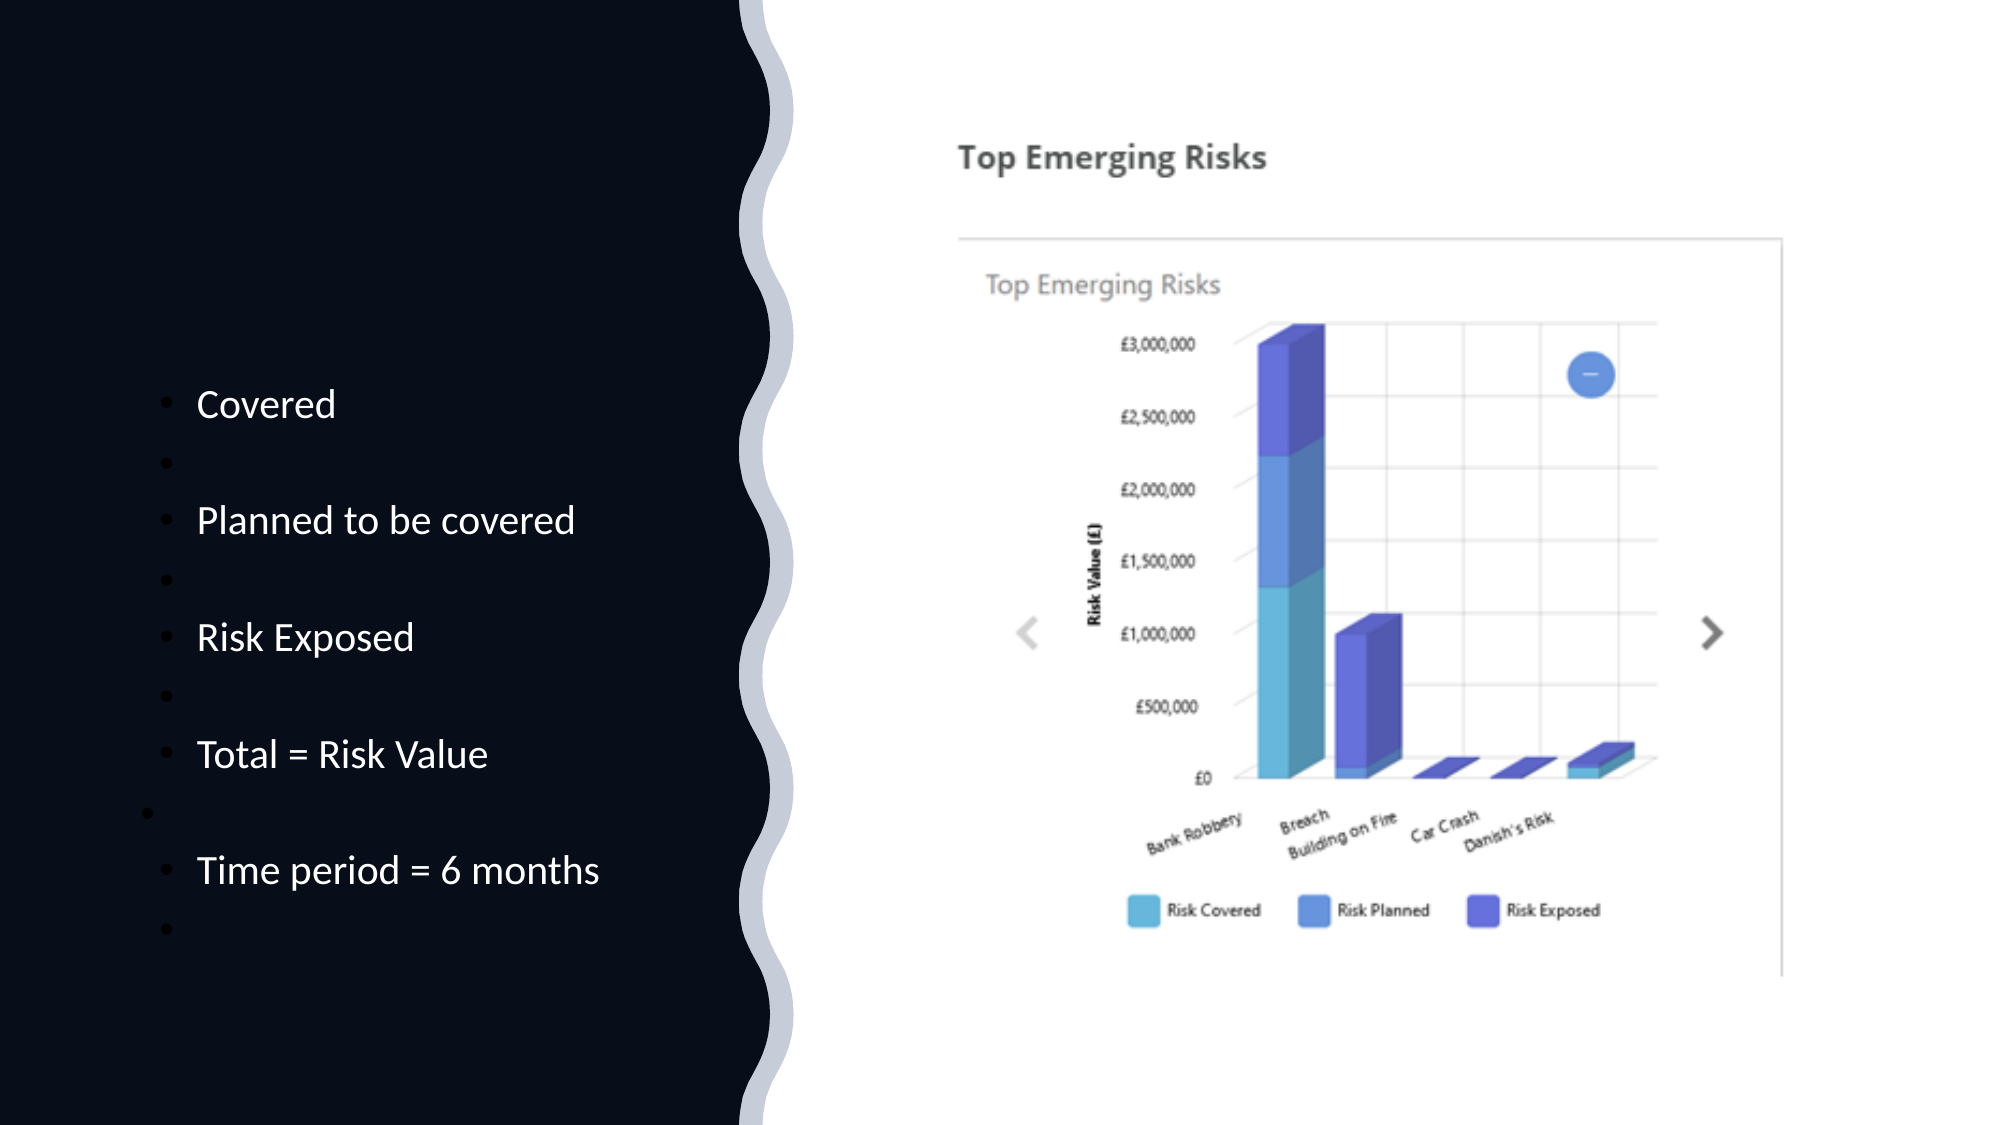

Covered
Planned to be covered
Risk Exposed
Total = Risk Value
Time period = 6 months